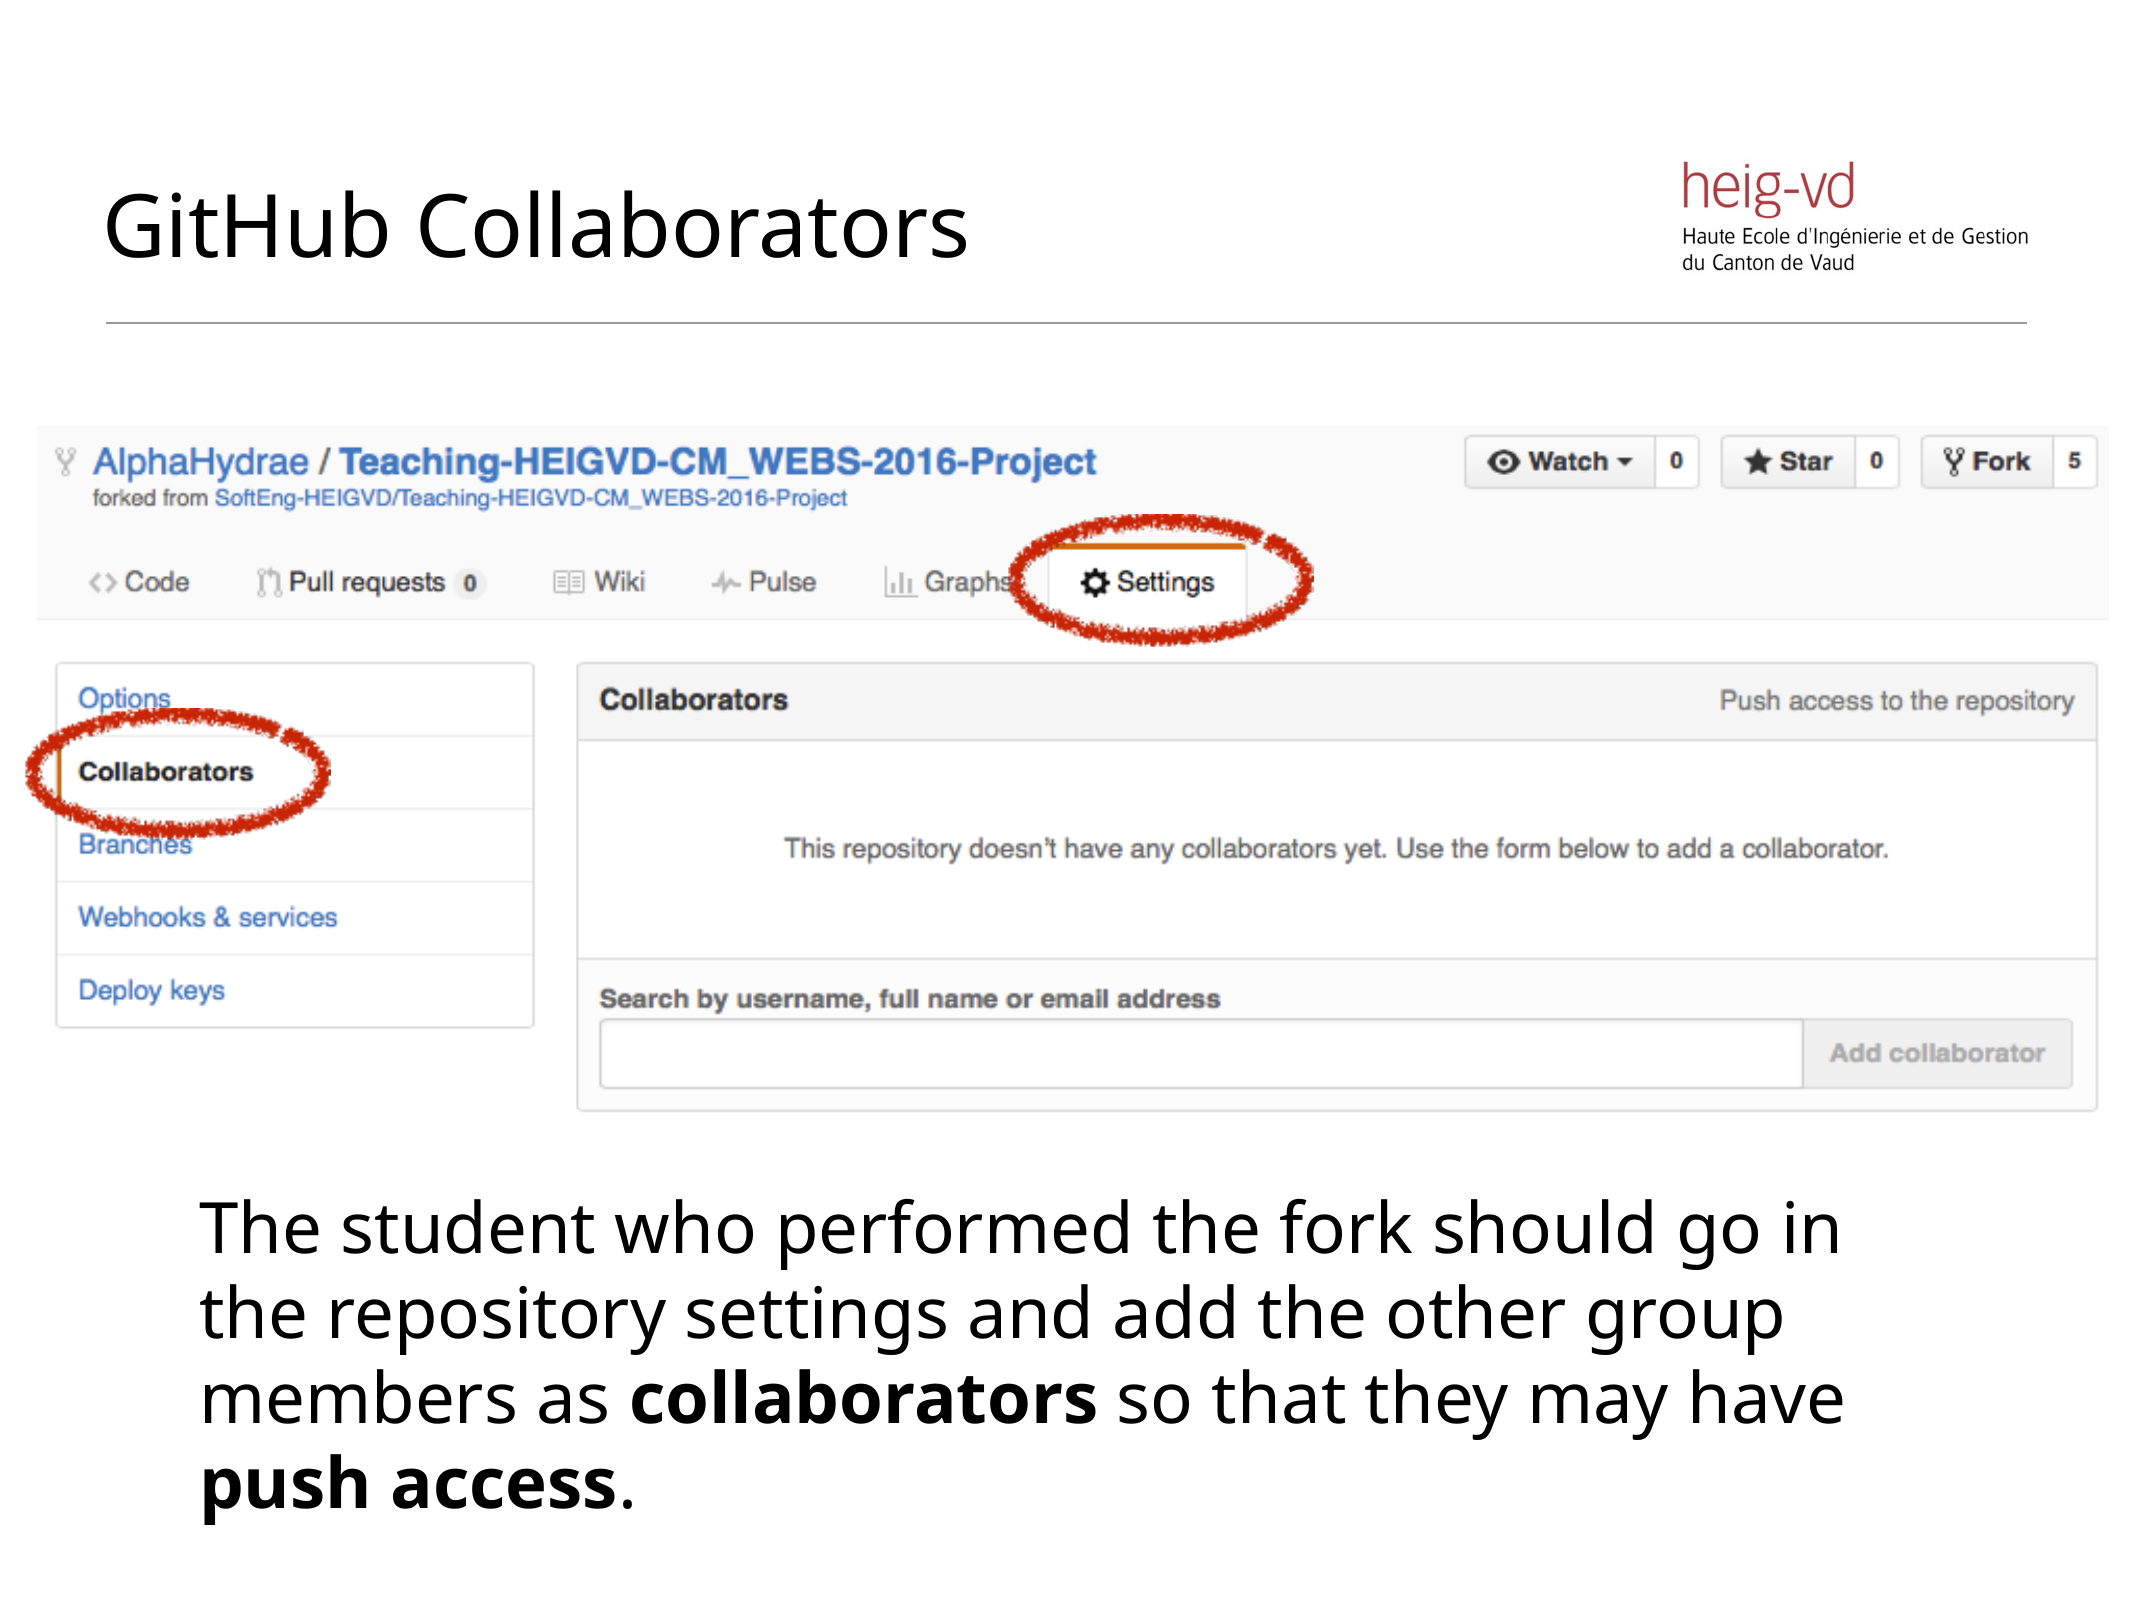

# GitHub Collaborators
The student who performed the fork should go in the repository settings and add the other group members as collaborators so that they may have push access.